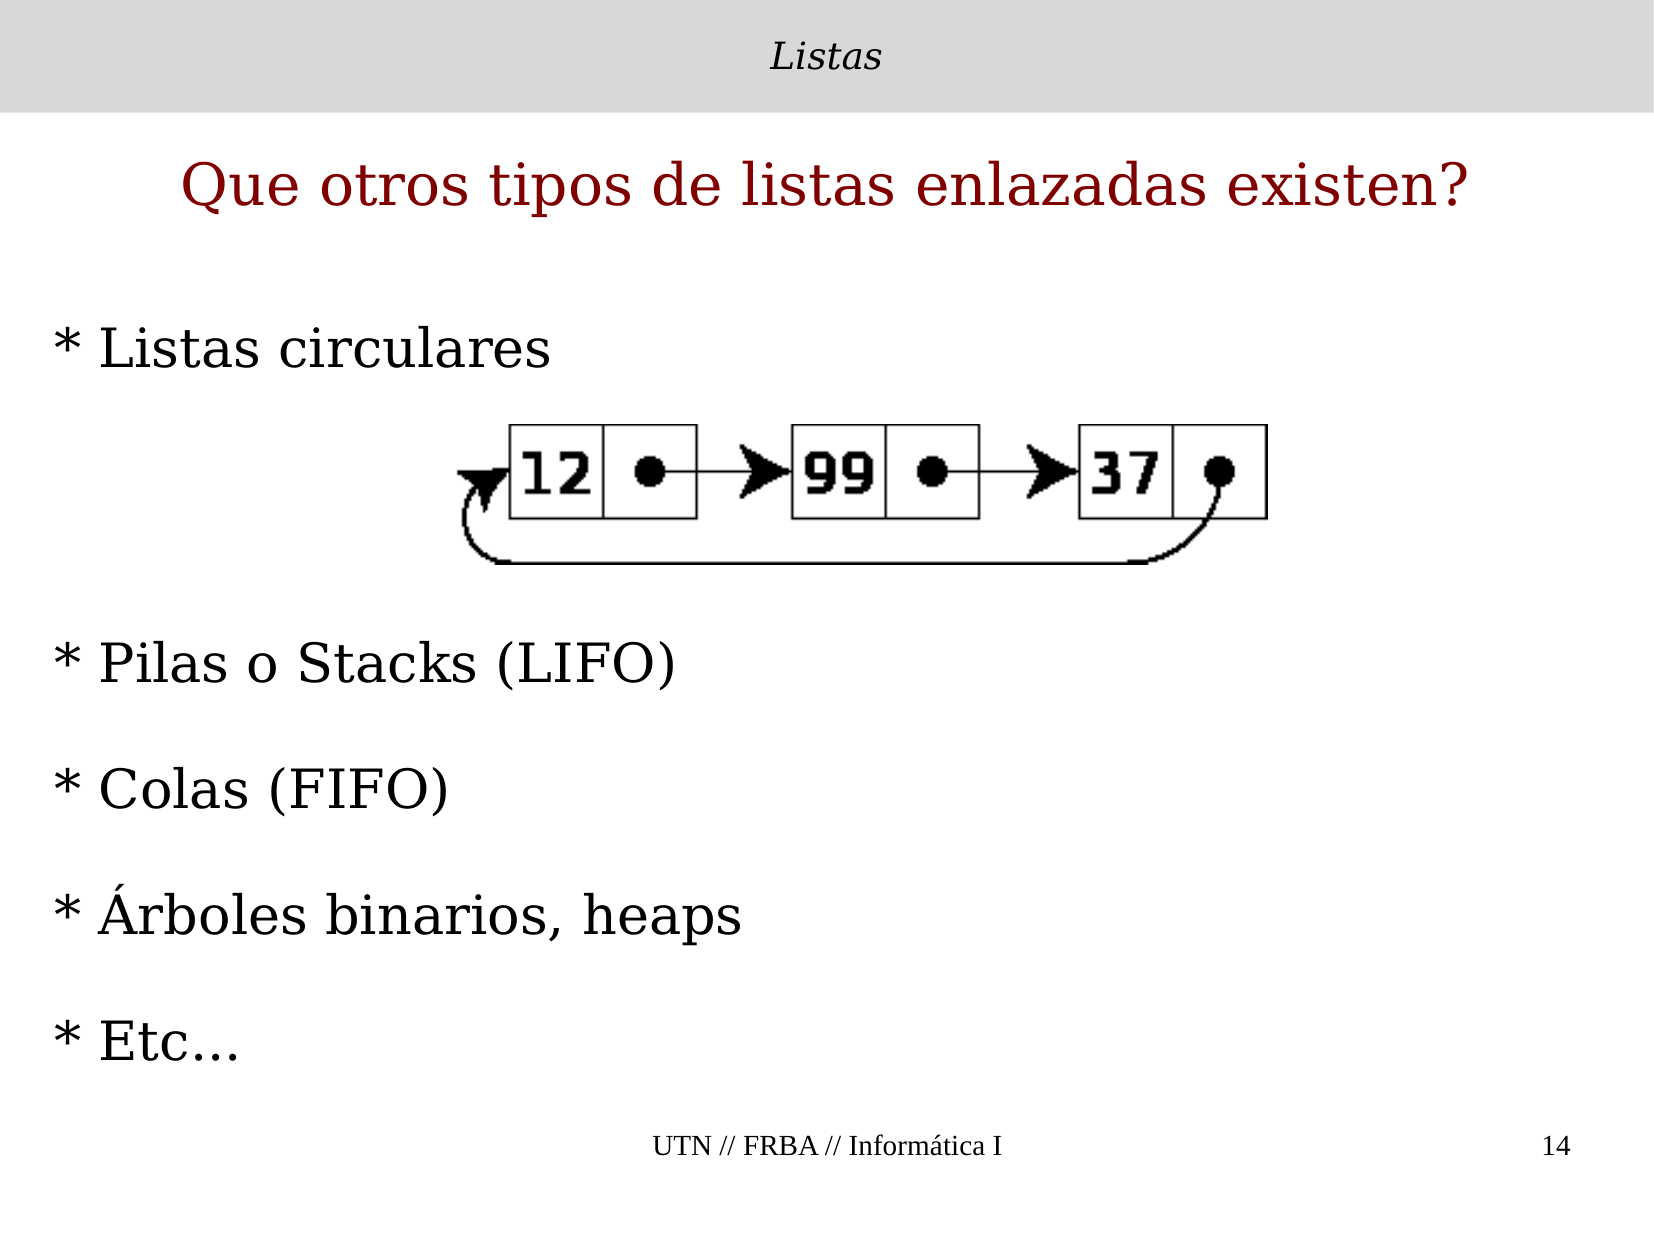

Listas
# Que otros tipos de listas enlazadas existen?
* Listas circulares
* Pilas o Stacks (LIFO)
* Colas (FIFO)
* Árboles binarios, heaps
* Etc...
UTN // FRBA // Informática I
14